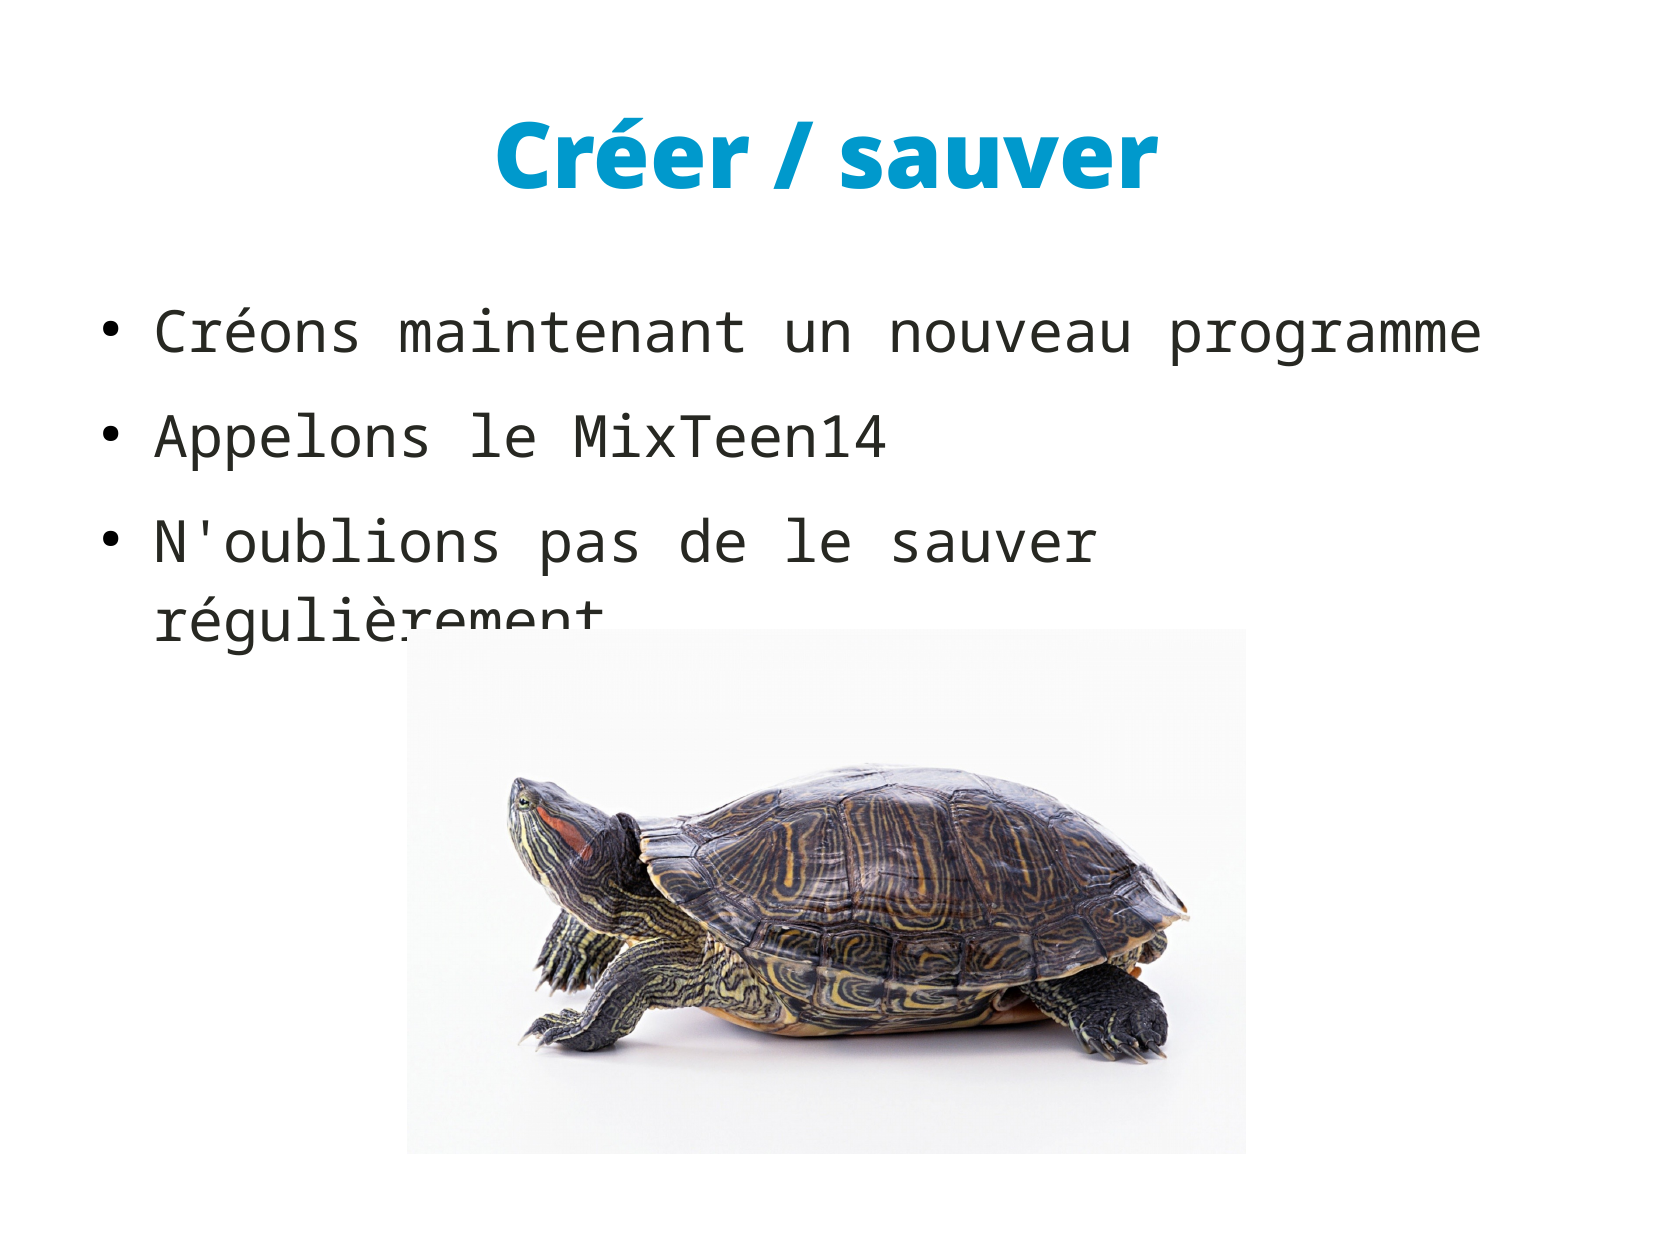

# Créer / sauver
Créons maintenant un nouveau programme
Appelons le MixTeen14
N'oublions pas de le sauver régulièrement